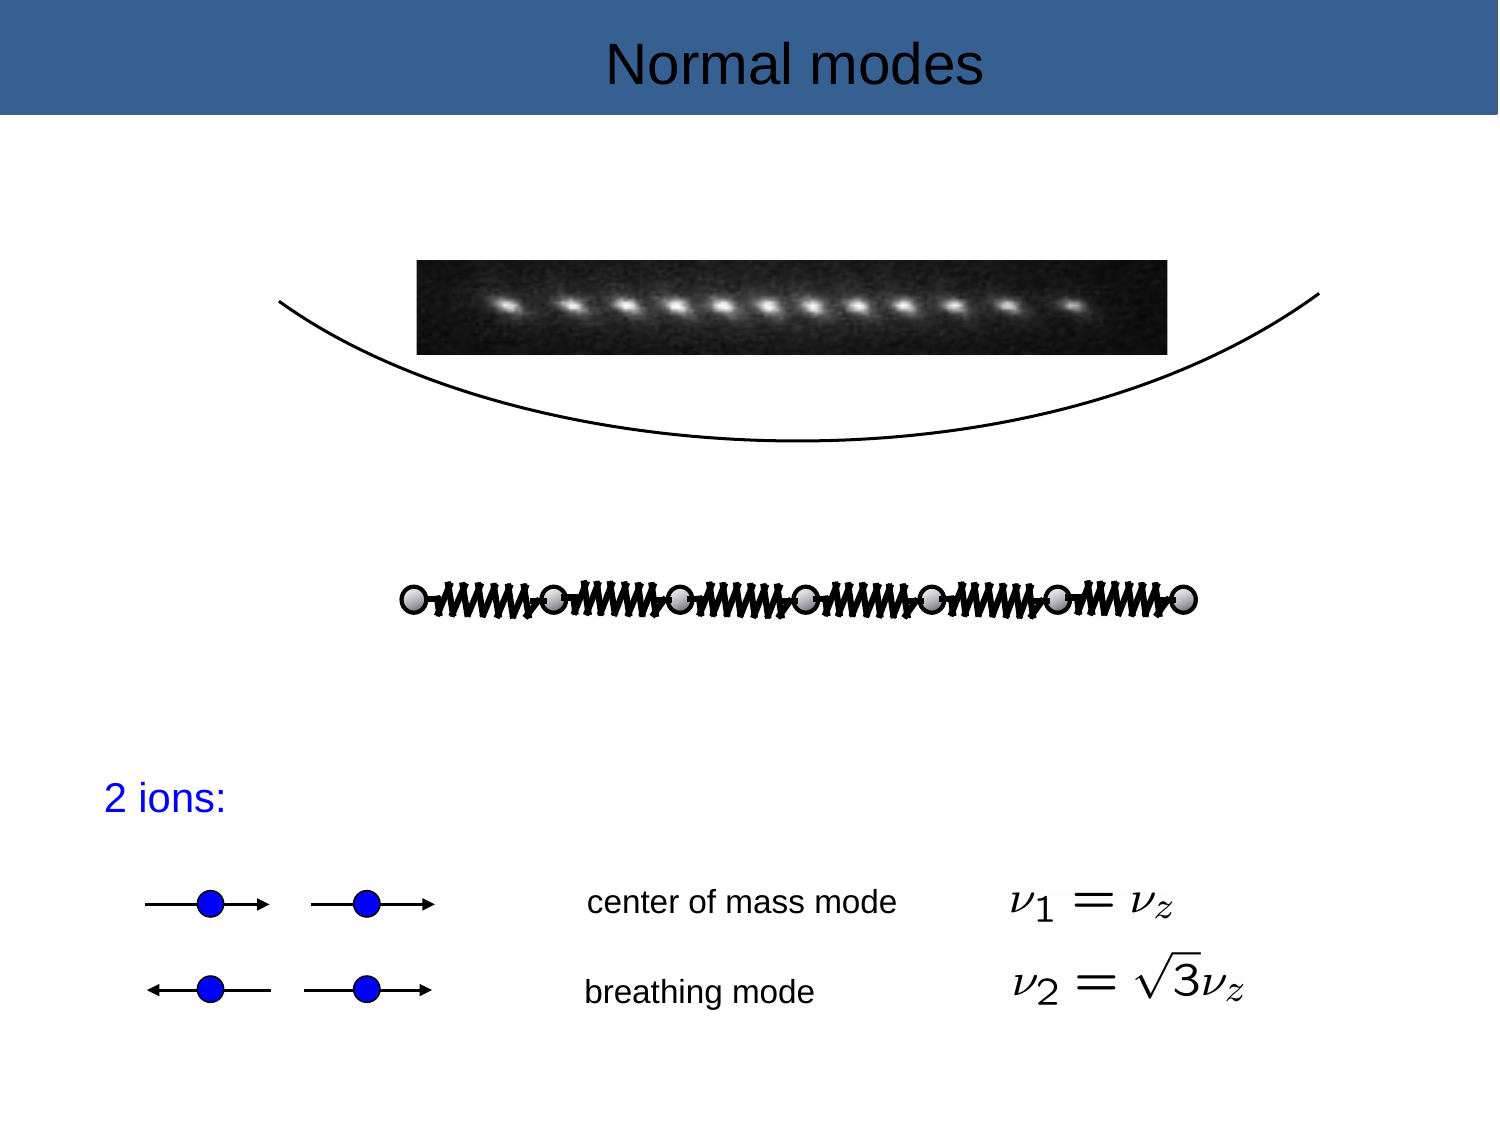

Normal modes
2 ions:
center of mass mode
breathing mode